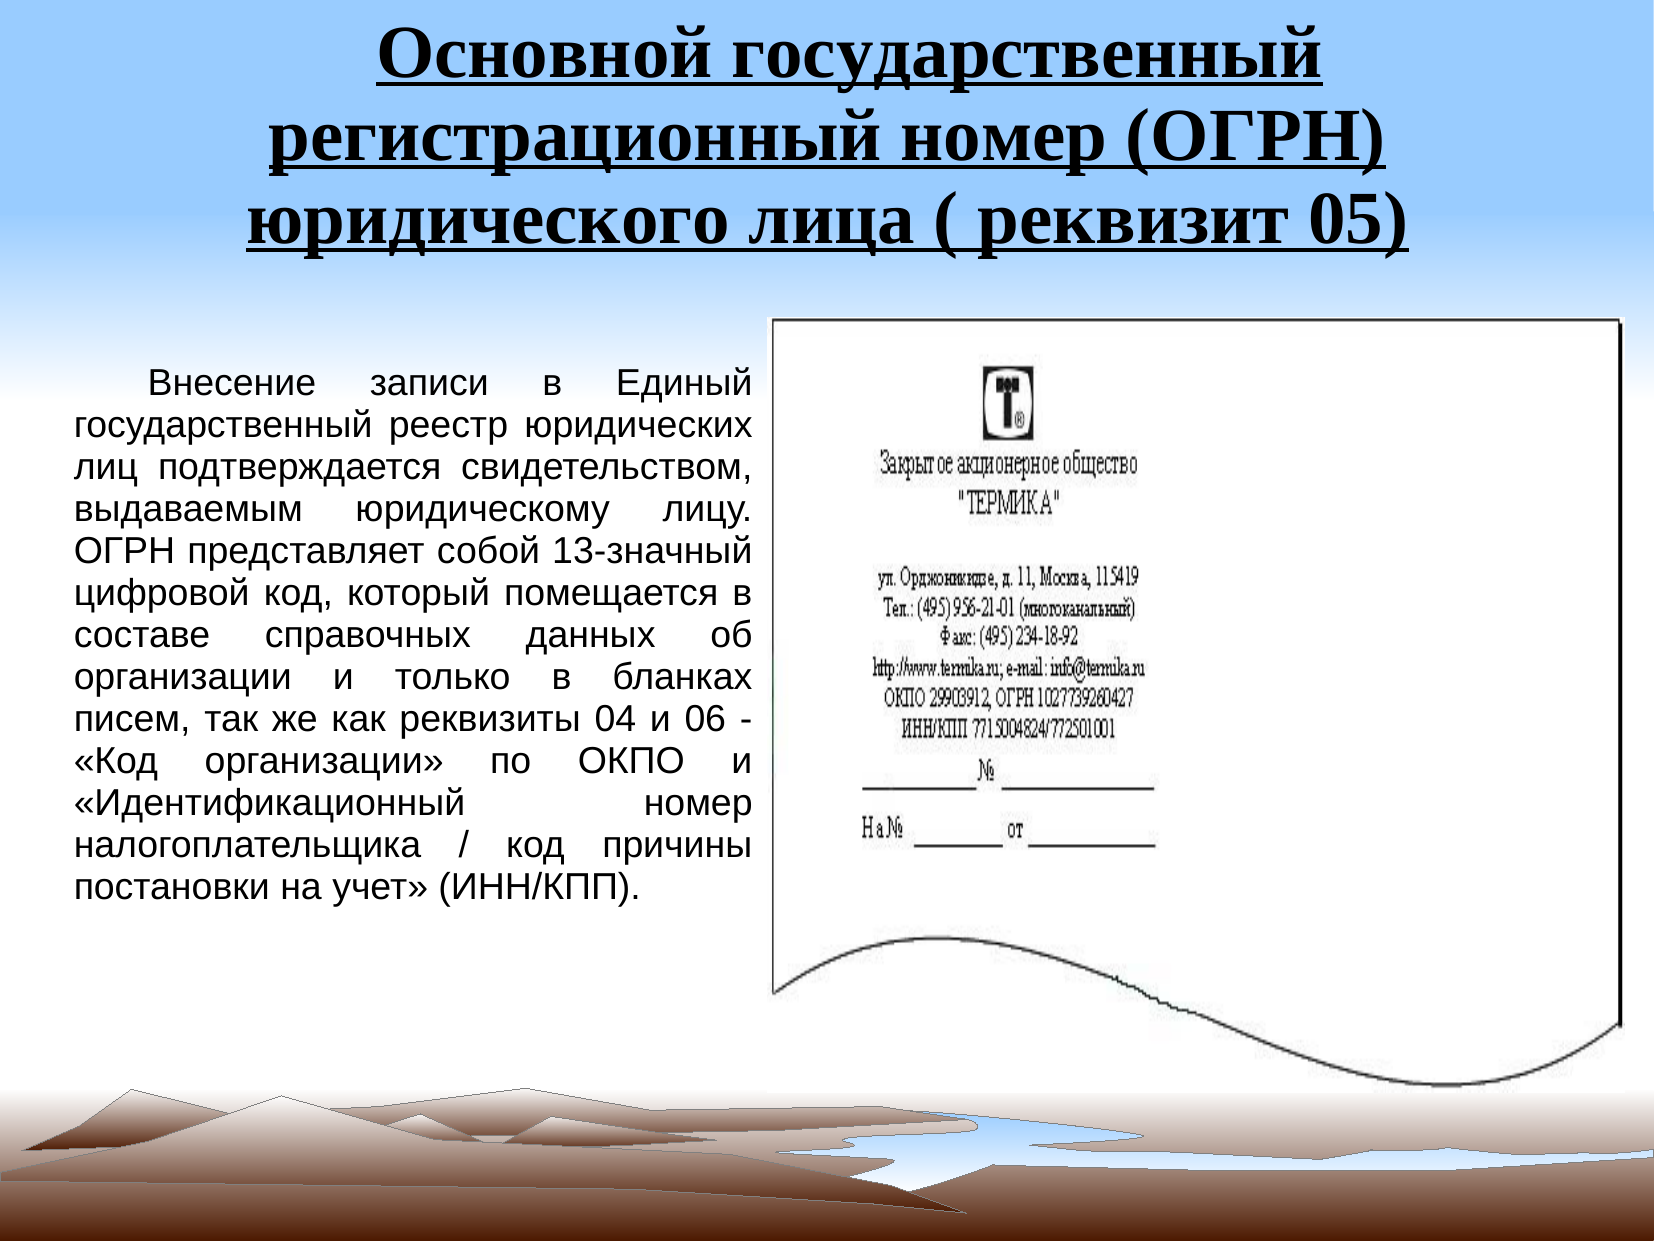

# Основной государственный регистрационный номер (ОГРН) юридического лица ( реквизит 05)
	Внесение записи в Единый государственный реестр юридических лиц подтверждается свидетельством, выдаваемым юридическому лицу. ОГРН представляет собой 13-значный цифровой код, который помещается в составе справочных данных об организации и только в бланках писем, так же как реквизиты 04 и 06 - «Код организации» по ОКПО и «Идентификационный номер налогоплательщика / код причины постановки на учет» (ИНН/КПП).